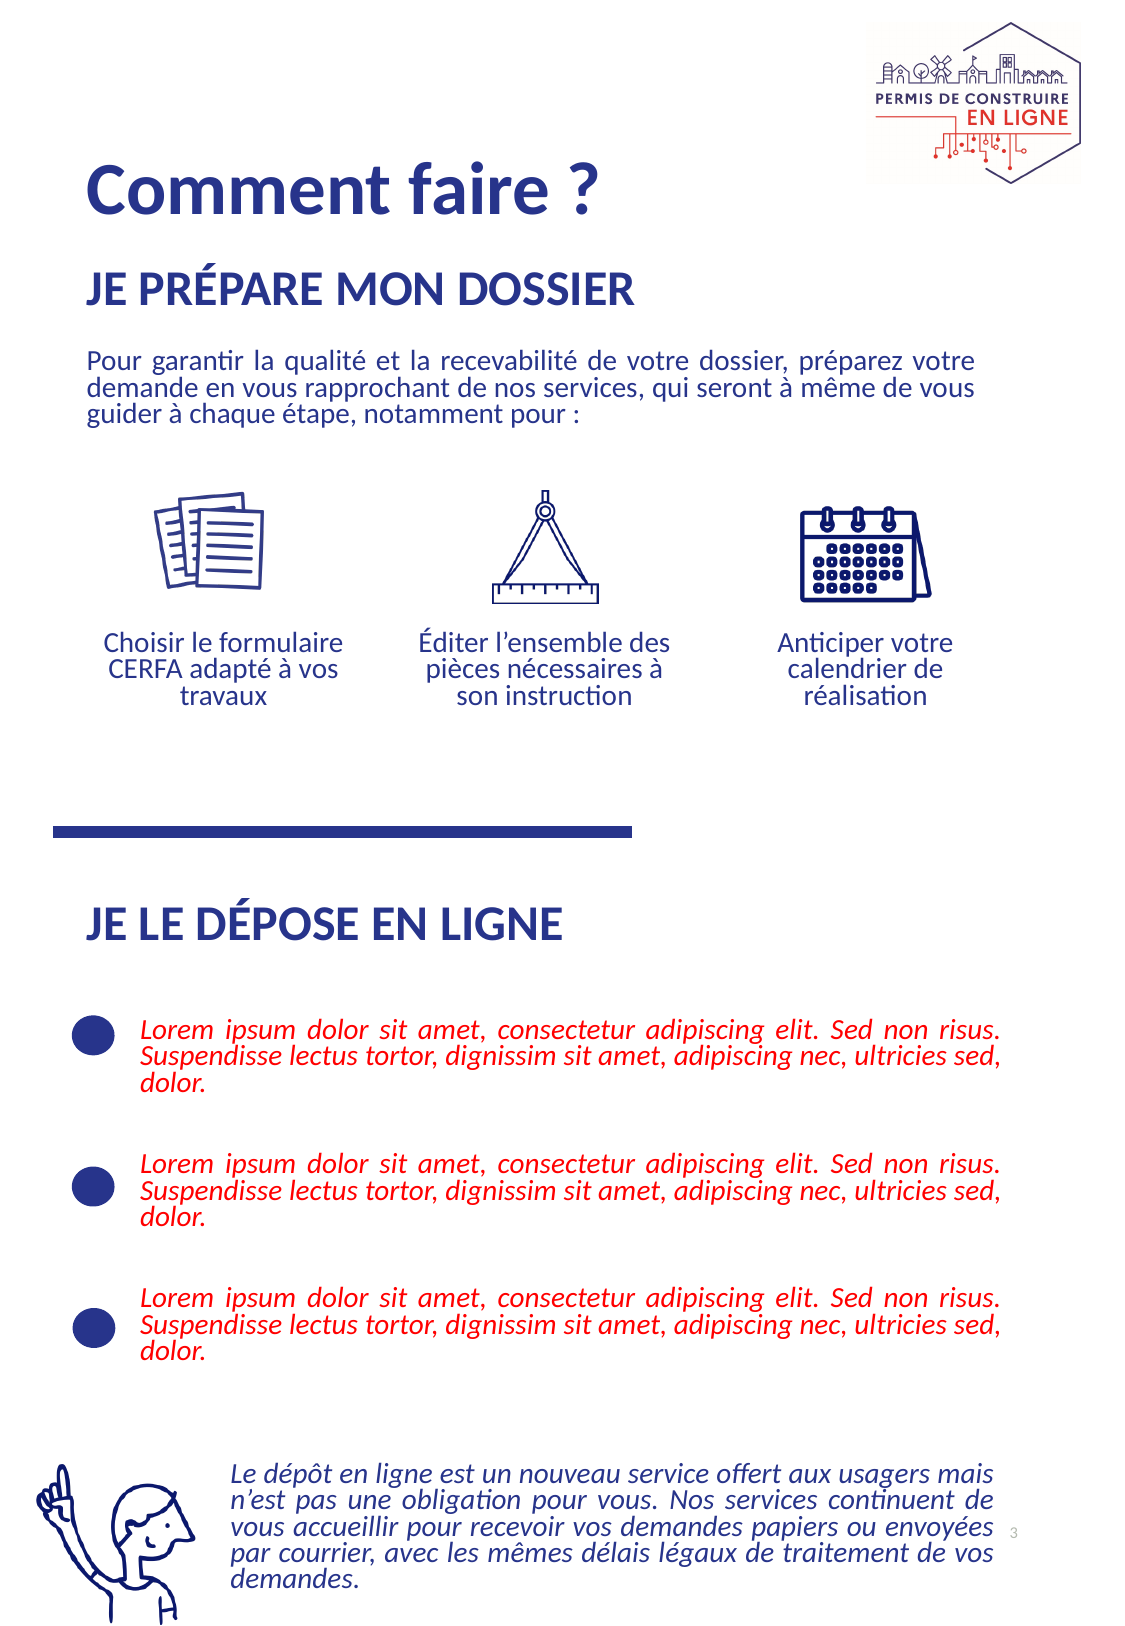

Comment faire ?
JE PRÉPARE MON DOSSIER
Pour garantir la qualité et la recevabilité de votre dossier, préparez votre demande en vous rapprochant de nos services, qui seront à même de vous guider à chaque étape, notamment pour :
Choisir le formulaire CERFA adapté à vos travaux
Éditer l’ensemble des pièces nécessaires à son instruction
Anticiper votre calendrier de réalisation
Décrivez les étapes du dépôt par le pétitionnaire selon les modalités que votre commune a choisi (adresse courrier générique, site internet, outil dédié…).
Ces informations doivent coîncider avec celles déclinées dans vos CGU.
JE LE DÉPOSE EN LIGNE
Lorem ipsum dolor sit amet, consectetur adipiscing elit. Sed non risus. Suspendisse lectus tortor, dignissim sit amet, adipiscing nec, ultricies sed, dolor.
Lorem ipsum dolor sit amet, consectetur adipiscing elit. Sed non risus. Suspendisse lectus tortor, dignissim sit amet, adipiscing nec, ultricies sed, dolor.
Lorem ipsum dolor sit amet, consectetur adipiscing elit. Sed non risus. Suspendisse lectus tortor, dignissim sit amet, adipiscing nec, ultricies sed, dolor.
Le dépôt en ligne est un nouveau service offert aux usagers mais n’est pas une obligation pour vous. Nos services continuent de vous accueillir pour recevoir vos demandes papiers ou envoyées par courrier, avec les mêmes délais légaux de traitement de vos demandes.